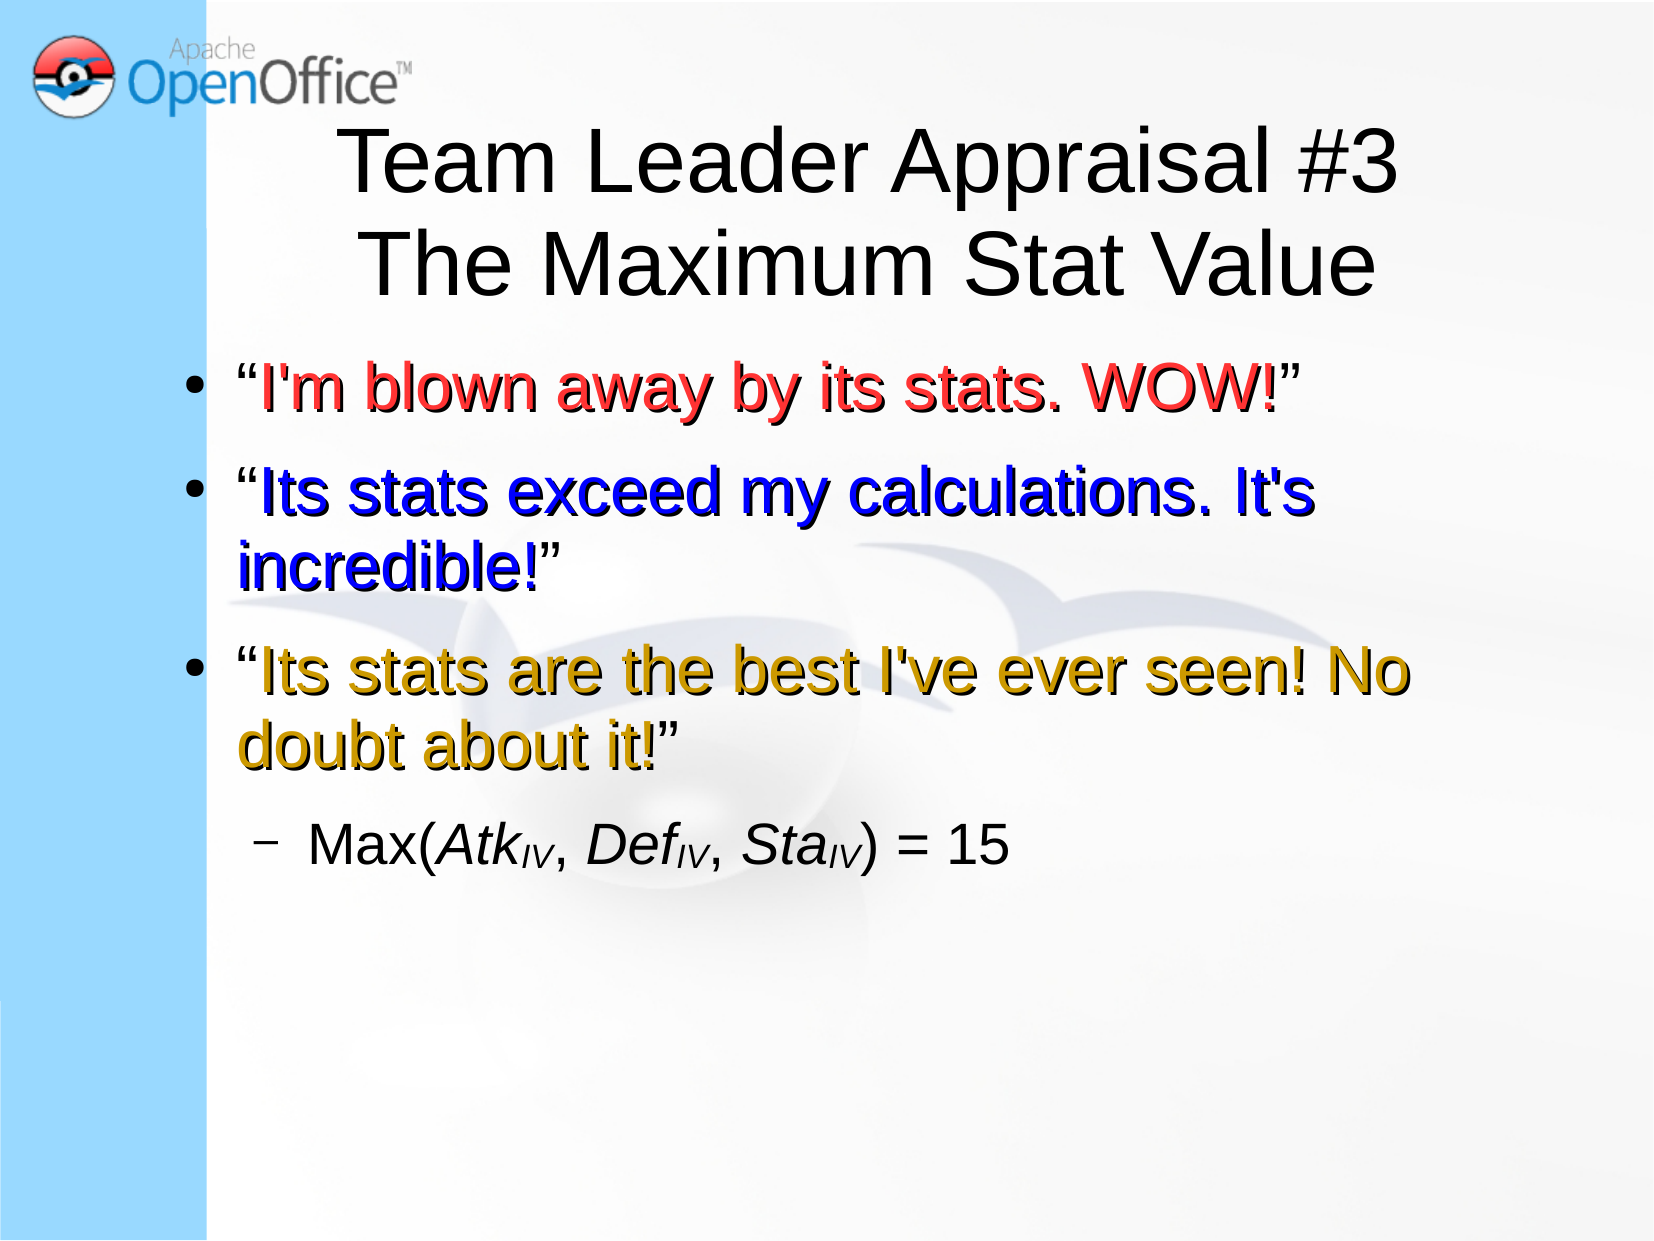

# Team Leader Appraisal #3 The Maximum Stat Value
“I'm blown away by its stats. WOW!”
“Its stats exceed my calculations. It's incredible!”
“Its stats are the best I've ever seen! No doubt about it!”
Max(AtkIV, DefIV, StaIV) = 15